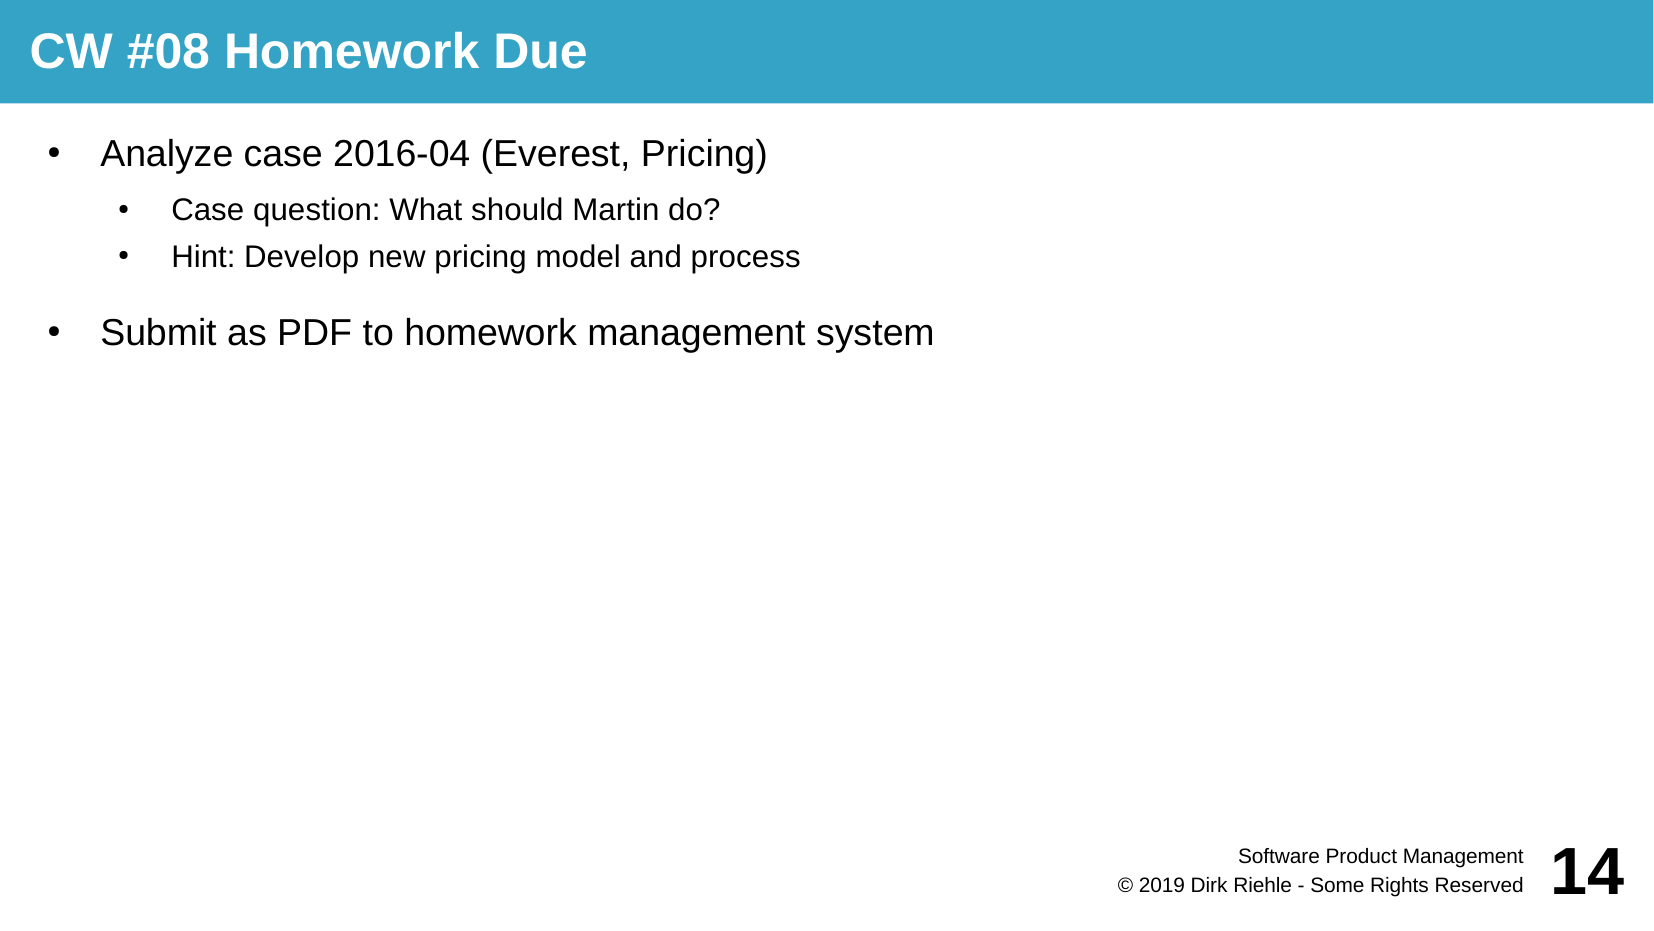

# CW #08 Homework Due
Analyze case 2016-04 (Everest, Pricing)
Case question: What should Martin do?
Hint: Develop new pricing model and process
Submit as PDF to homework management system
Software Product Management
14
© 2019 Dirk Riehle - Some Rights Reserved